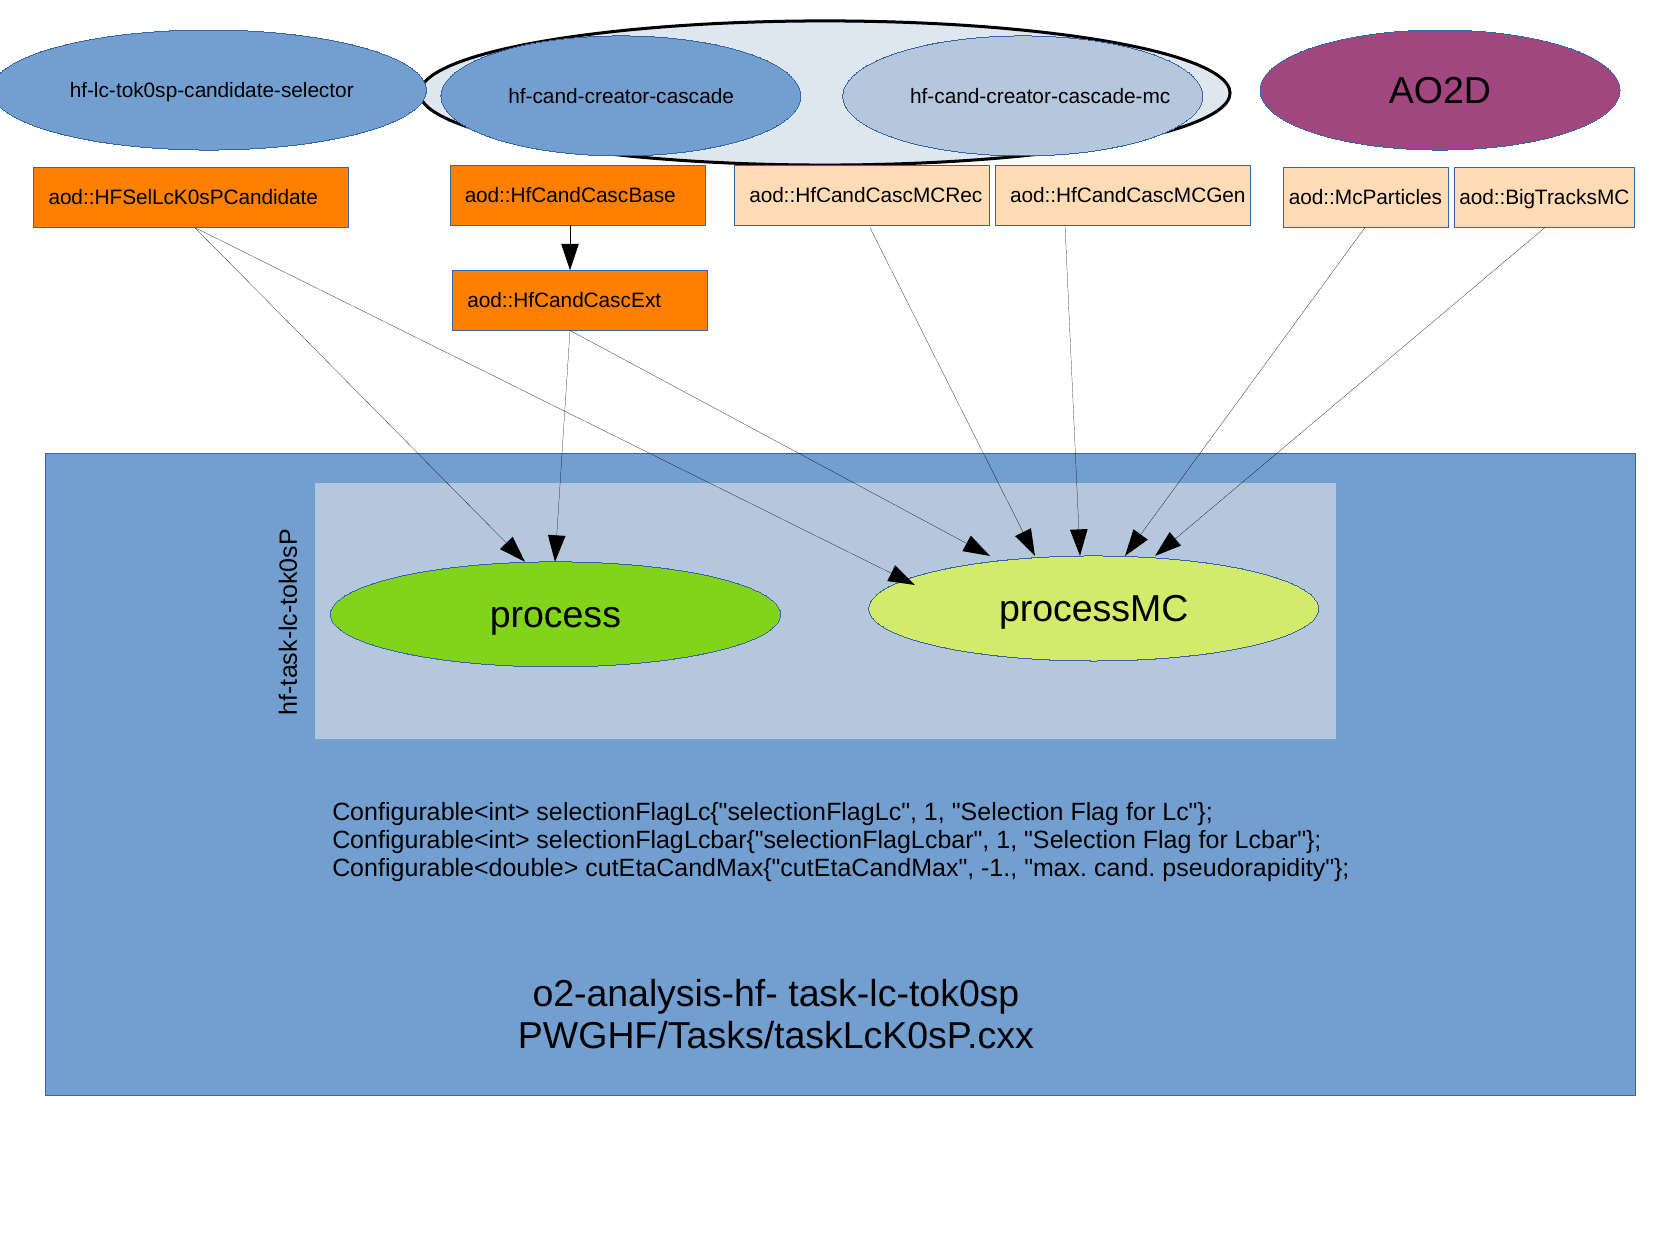

hf-lc-tok0sp-candidate-selector
AO2D
hf-cand-creator-cascade
hf-cand-creator-cascade-mc
aod::HfCandCascBase
aod::HfCandCascMCRec
aod::HfCandCascMCGen
aod::McParticles
aod::BigTracksMC
aod::HFSelLcK0sPCandidate
aod::HfCandCascExt
processMC
process
hf-task-lc-tok0sP
Configurable<int> selectionFlagLc{"selectionFlagLc", 1, "Selection Flag for Lc"};
Configurable<int> selectionFlagLcbar{"selectionFlagLcbar", 1, "Selection Flag for Lcbar"};
Configurable<double> cutEtaCandMax{"cutEtaCandMax", -1., "max. cand. pseudorapidity"};
o2-analysis-hf- task-lc-tok0sp
PWGHF/Tasks/taskLcK0sP.cxx